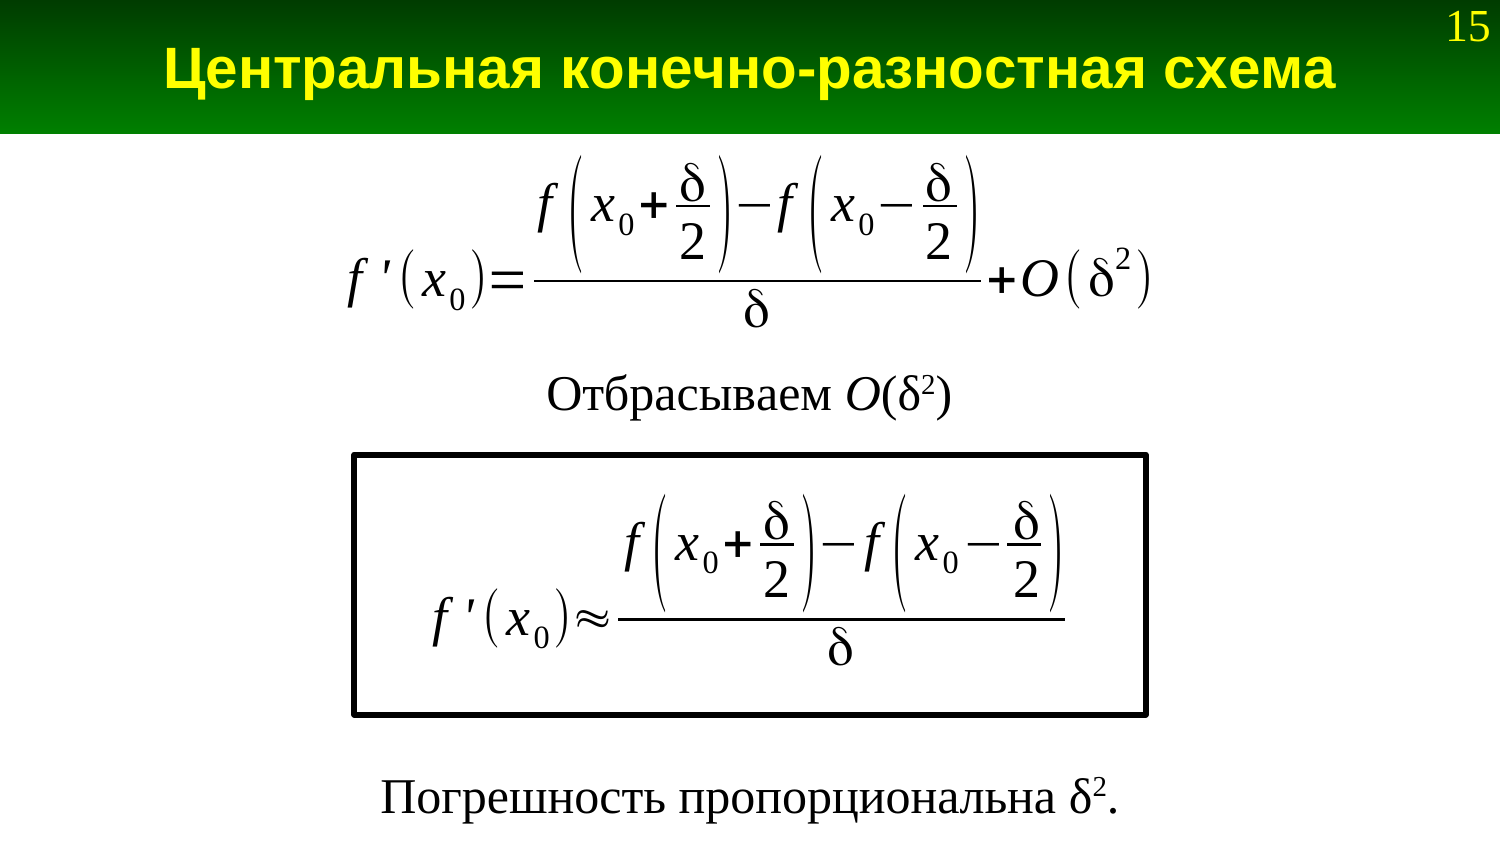

# Центральная конечно-разностная схема
Отбрасываем O(δ2)
Погрешность пропорциональна δ2.